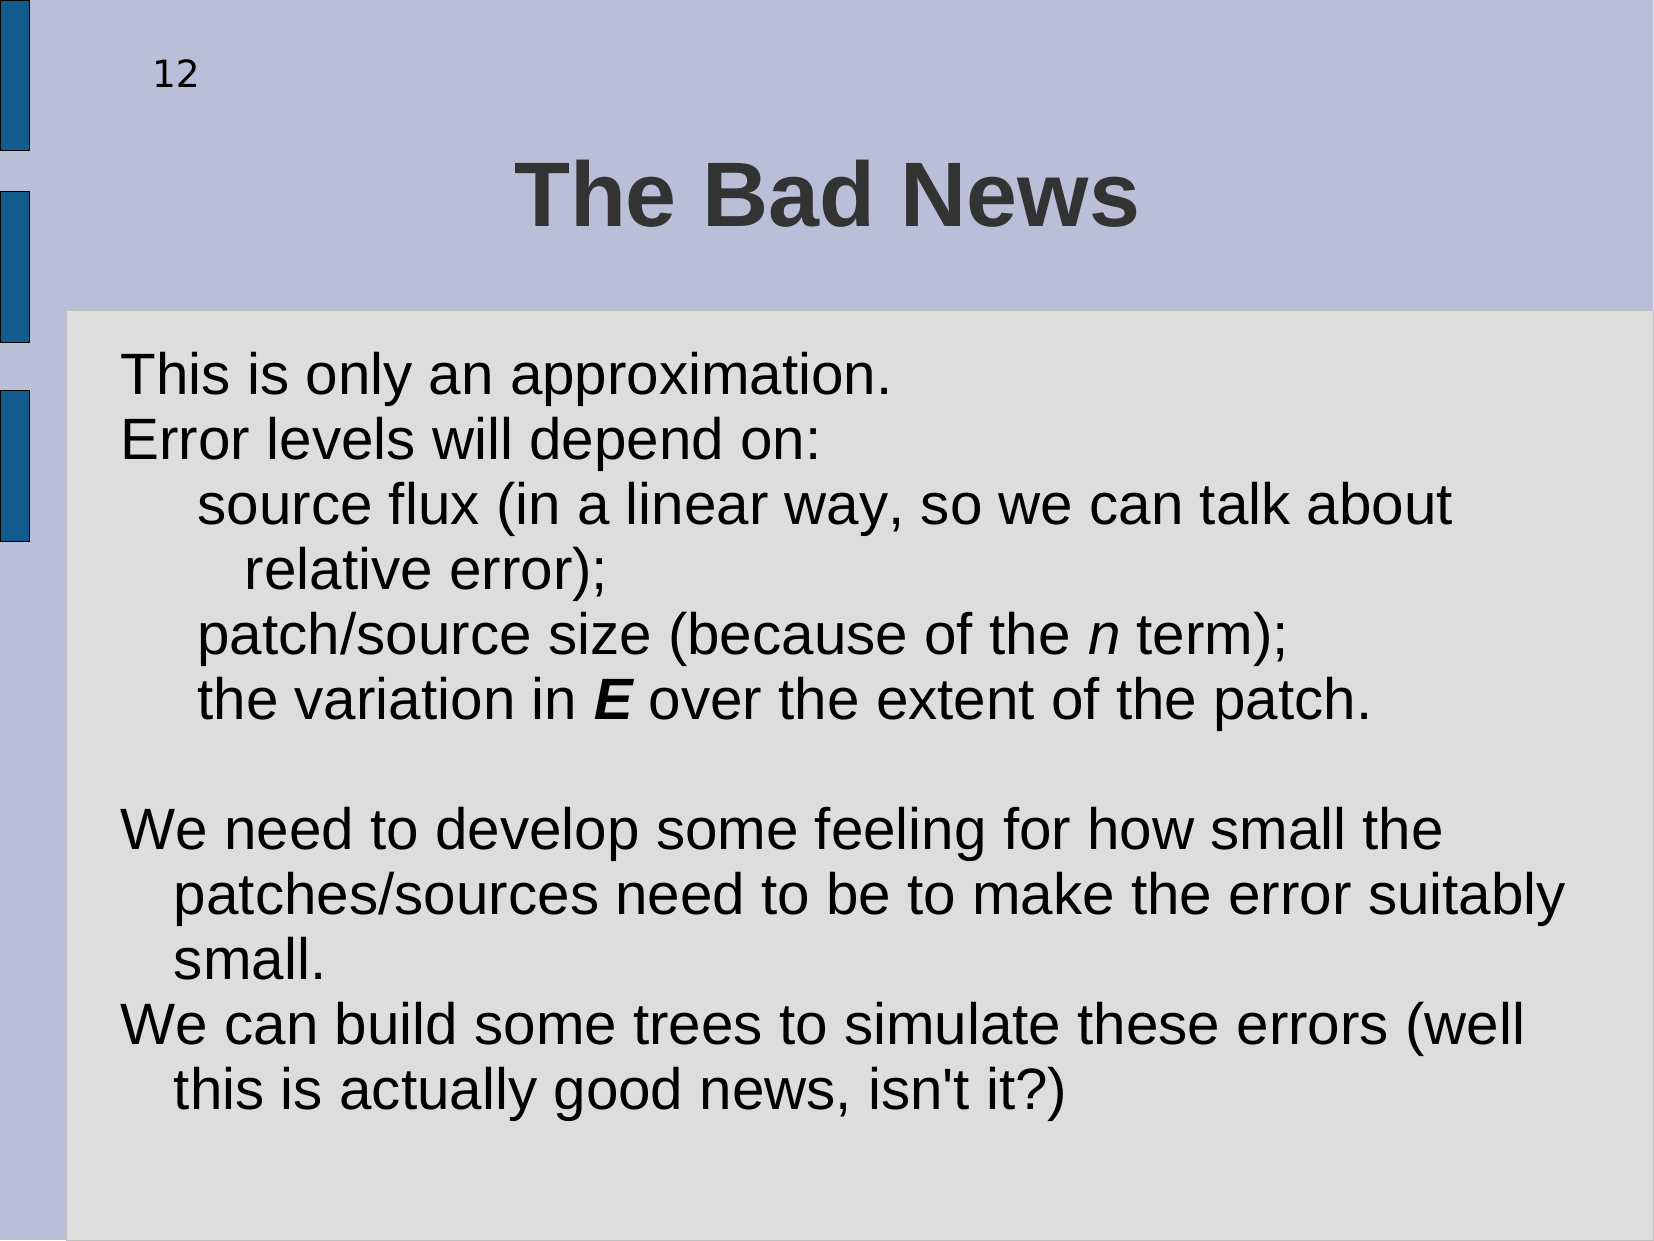

# The Bad News
This is only an approximation.
Error levels will depend on:
source flux (in a linear way, so we can talk about relative error);
patch/source size (because of the n term);
the variation in E over the extent of the patch.
We need to develop some feeling for how small the patches/sources need to be to make the error suitably small.
We can build some trees to simulate these errors (well this is actually good news, isn't it?)